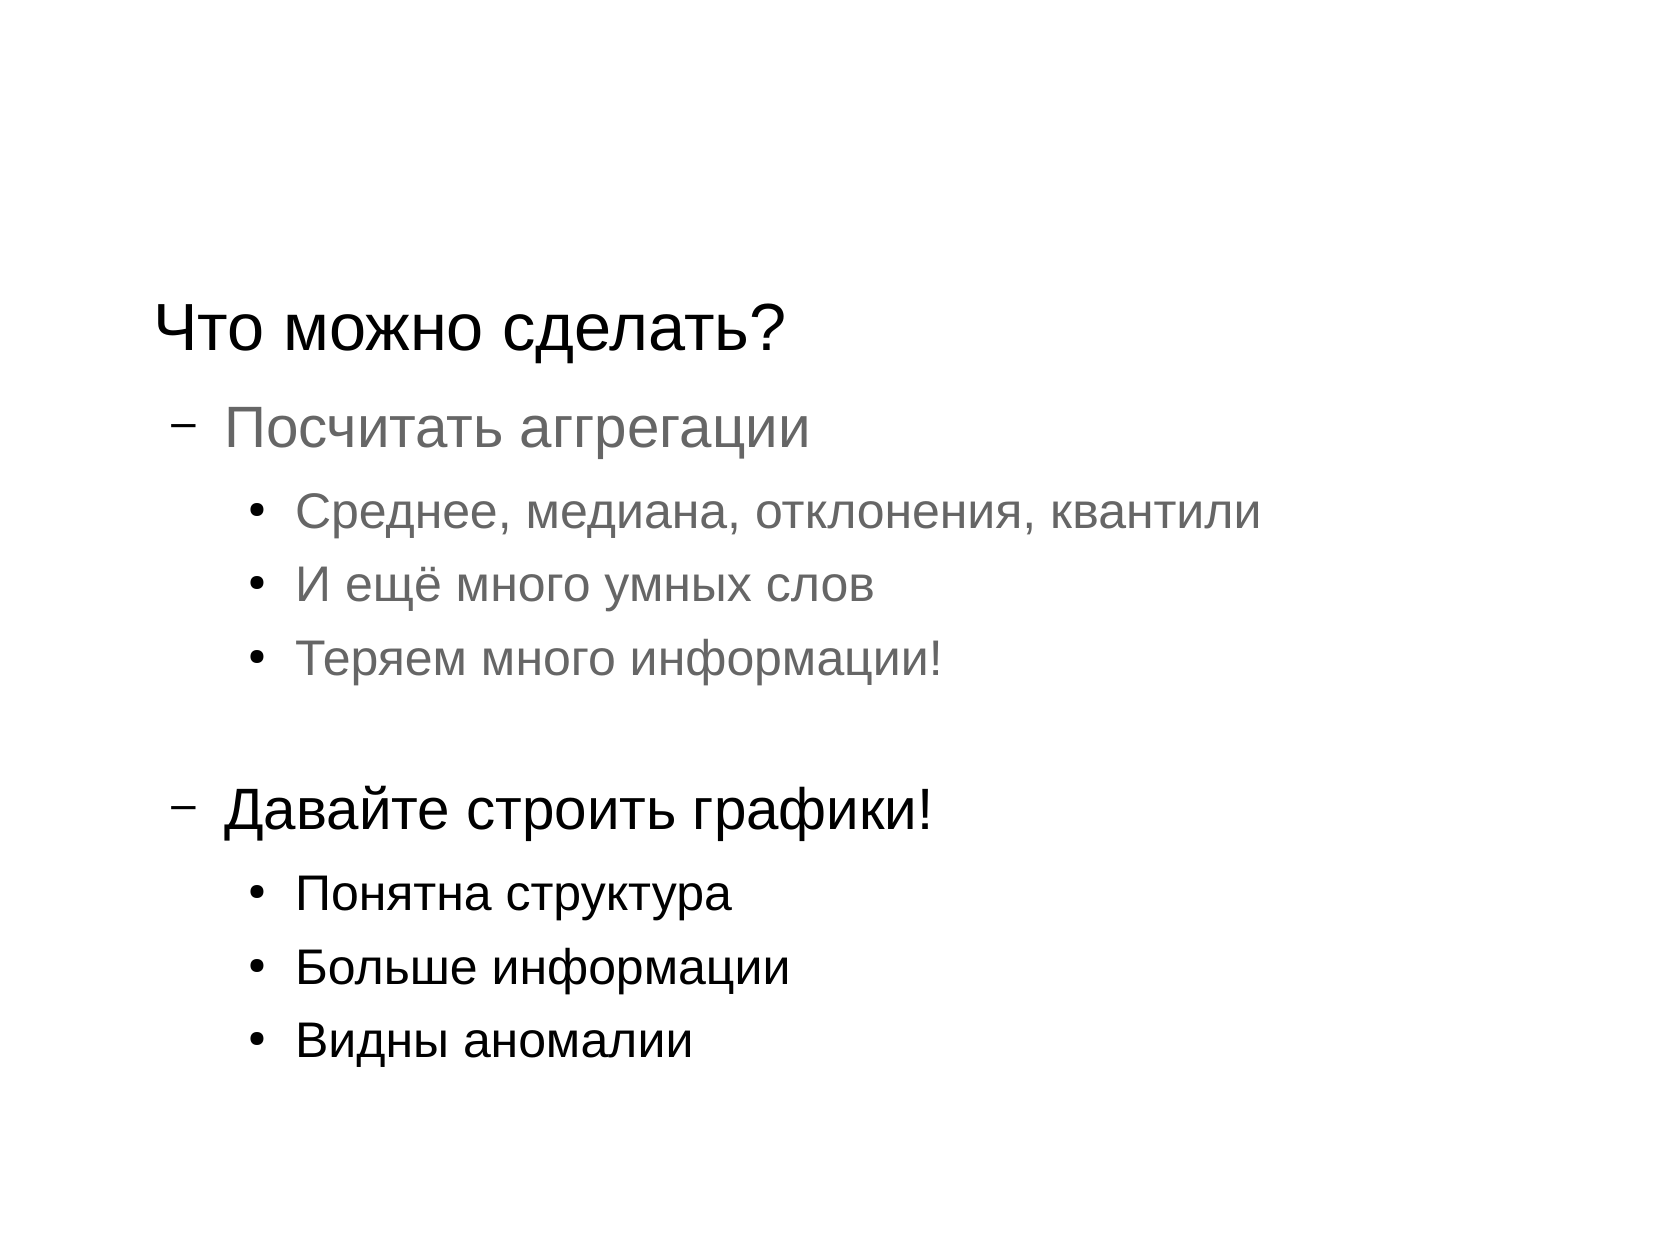

# Что можно сделать?
Посчитать аггрегации
Среднее, медиана, отклонения, квантили
И ещё много умных слов
Теряем много информации!
Давайте строить графики!
Понятна структура
Больше информации
Видны аномалии